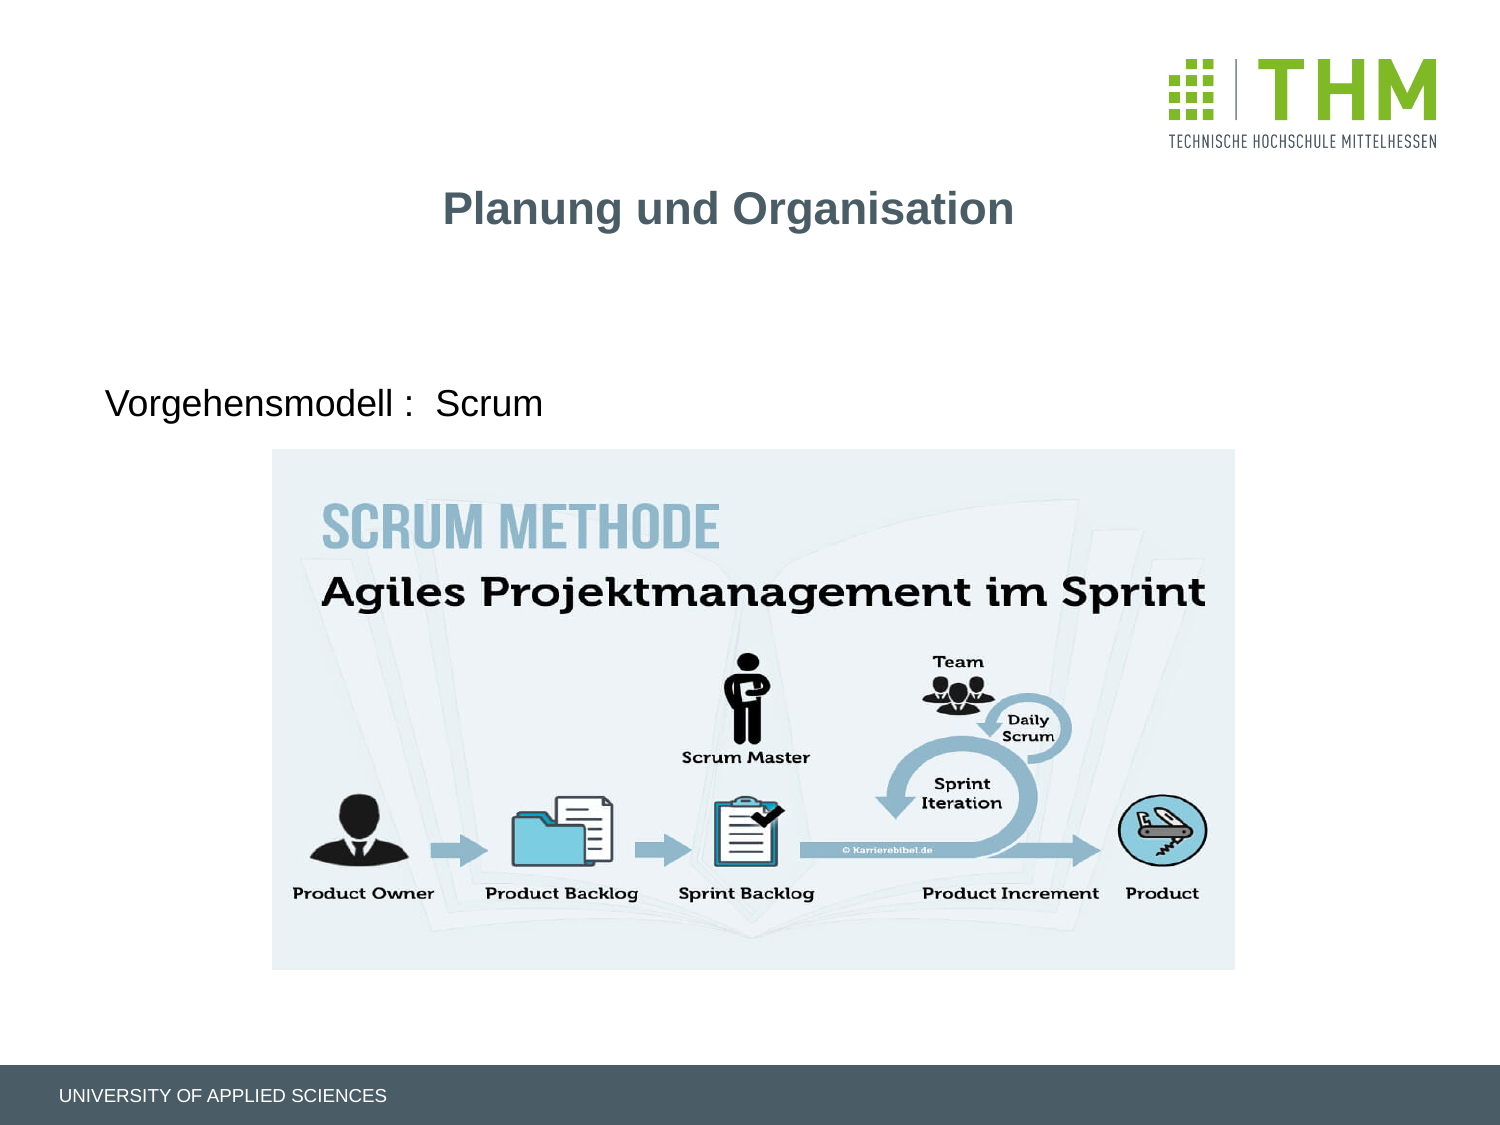

# Planung und Organisation
Vorgehensmodell : Scrum